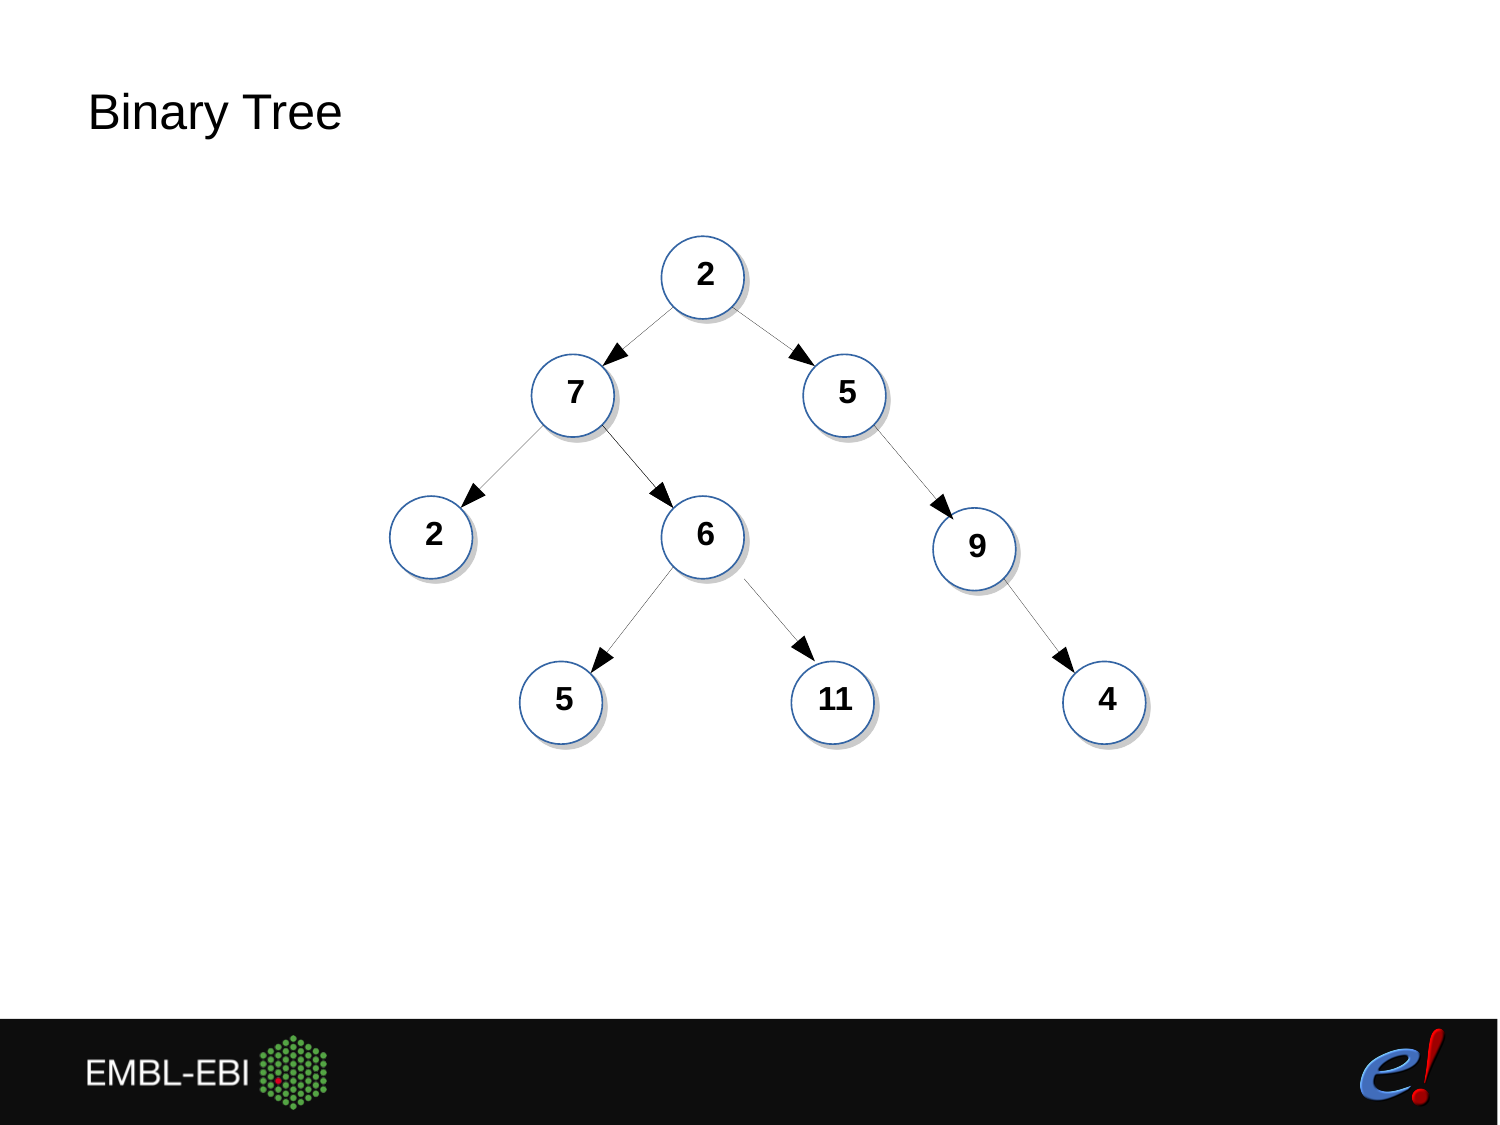

# Binary Tree
2
7
5
2
6
9
5
11
4